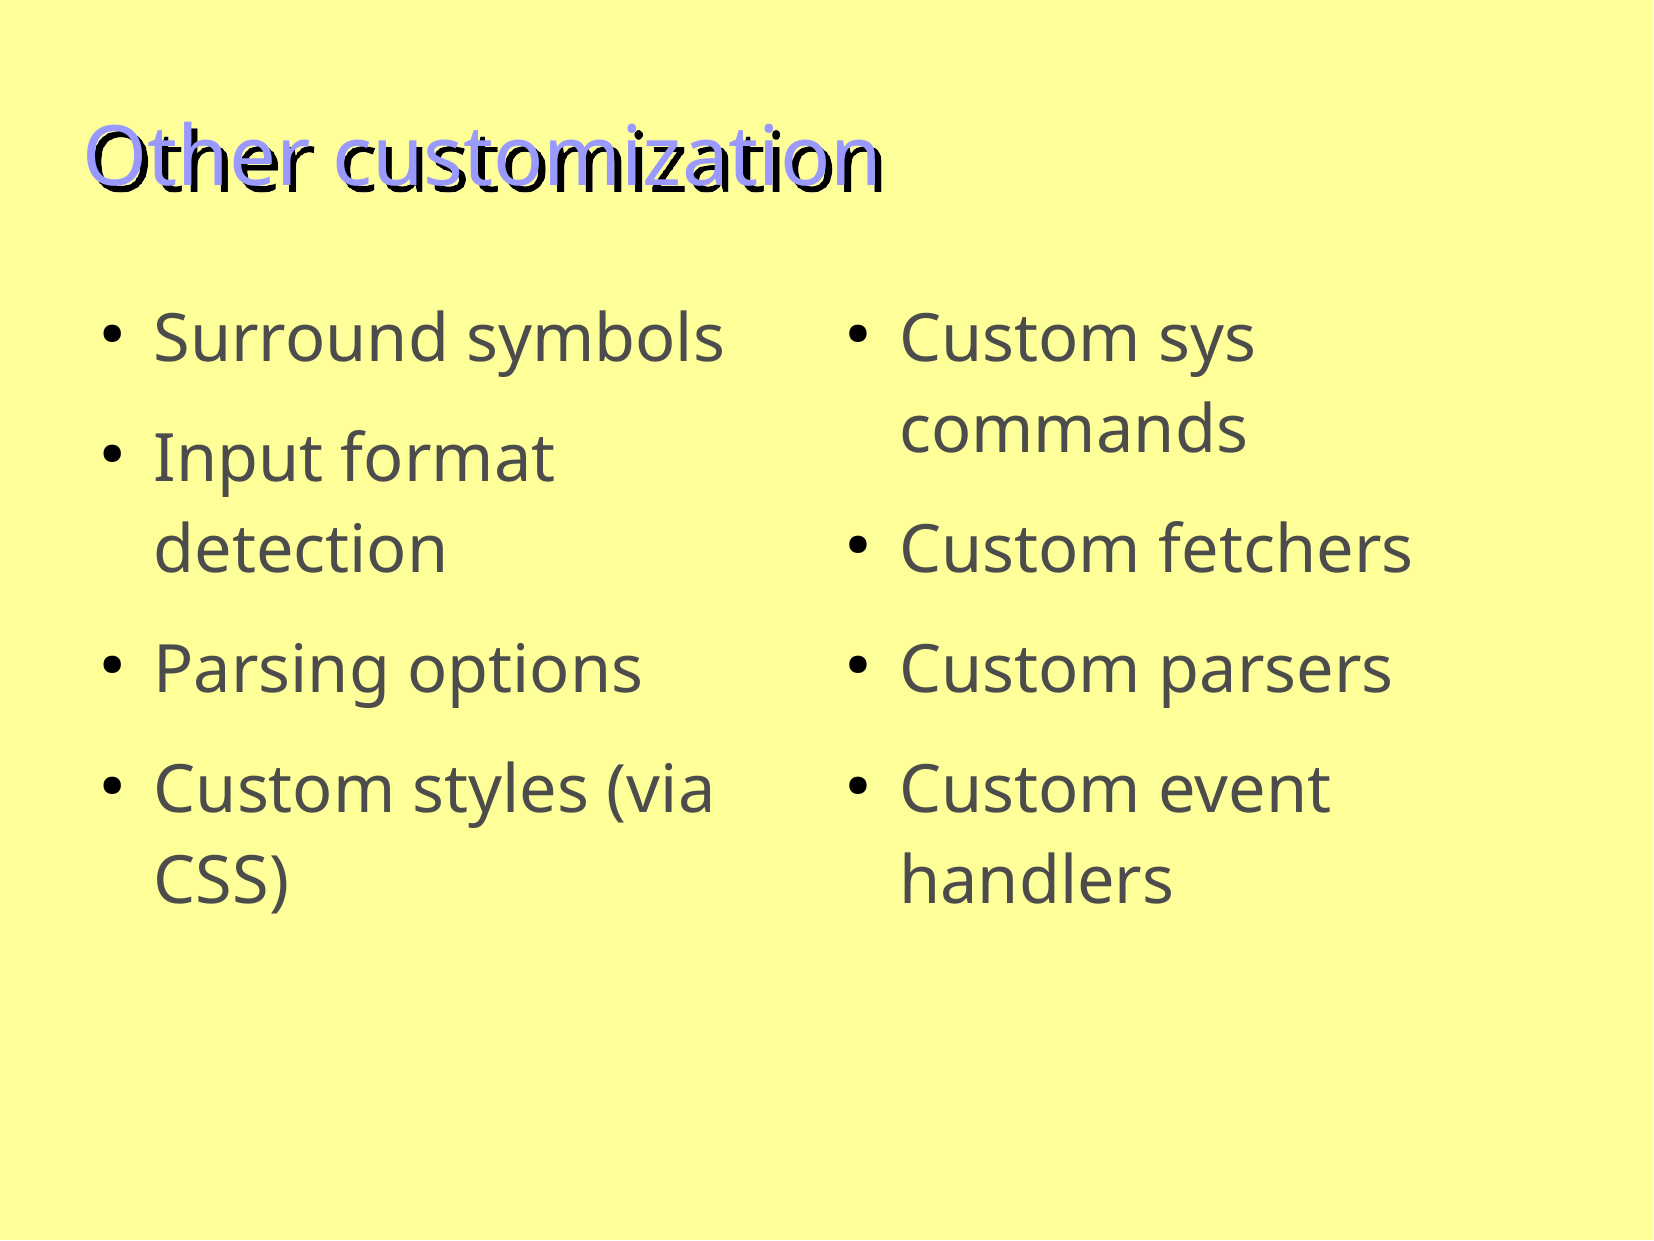

# Other customization
Surround symbols
Input format detection
Parsing options
Custom styles (via CSS)
Custom sys commands
Custom fetchers
Custom parsers
Custom event handlers